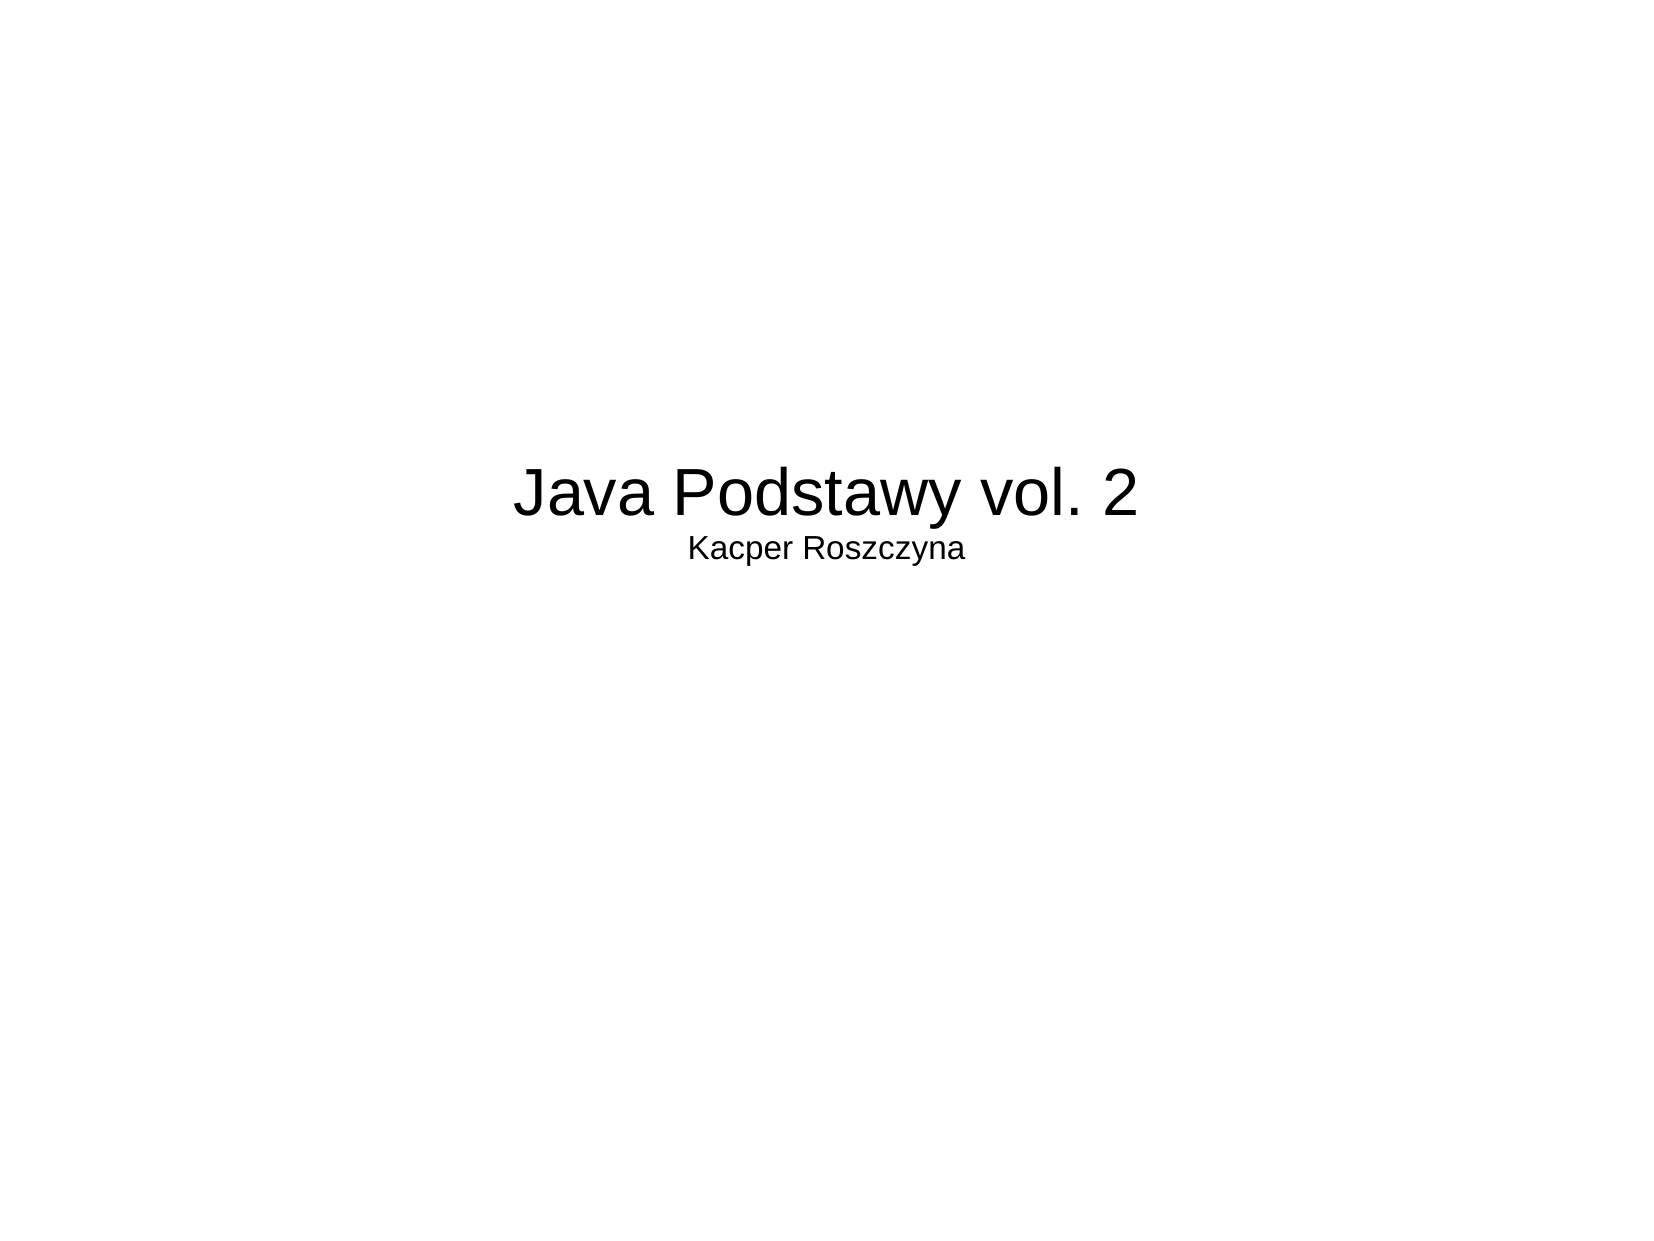

# Java Podstawy vol. 2
Kacper Roszczyna